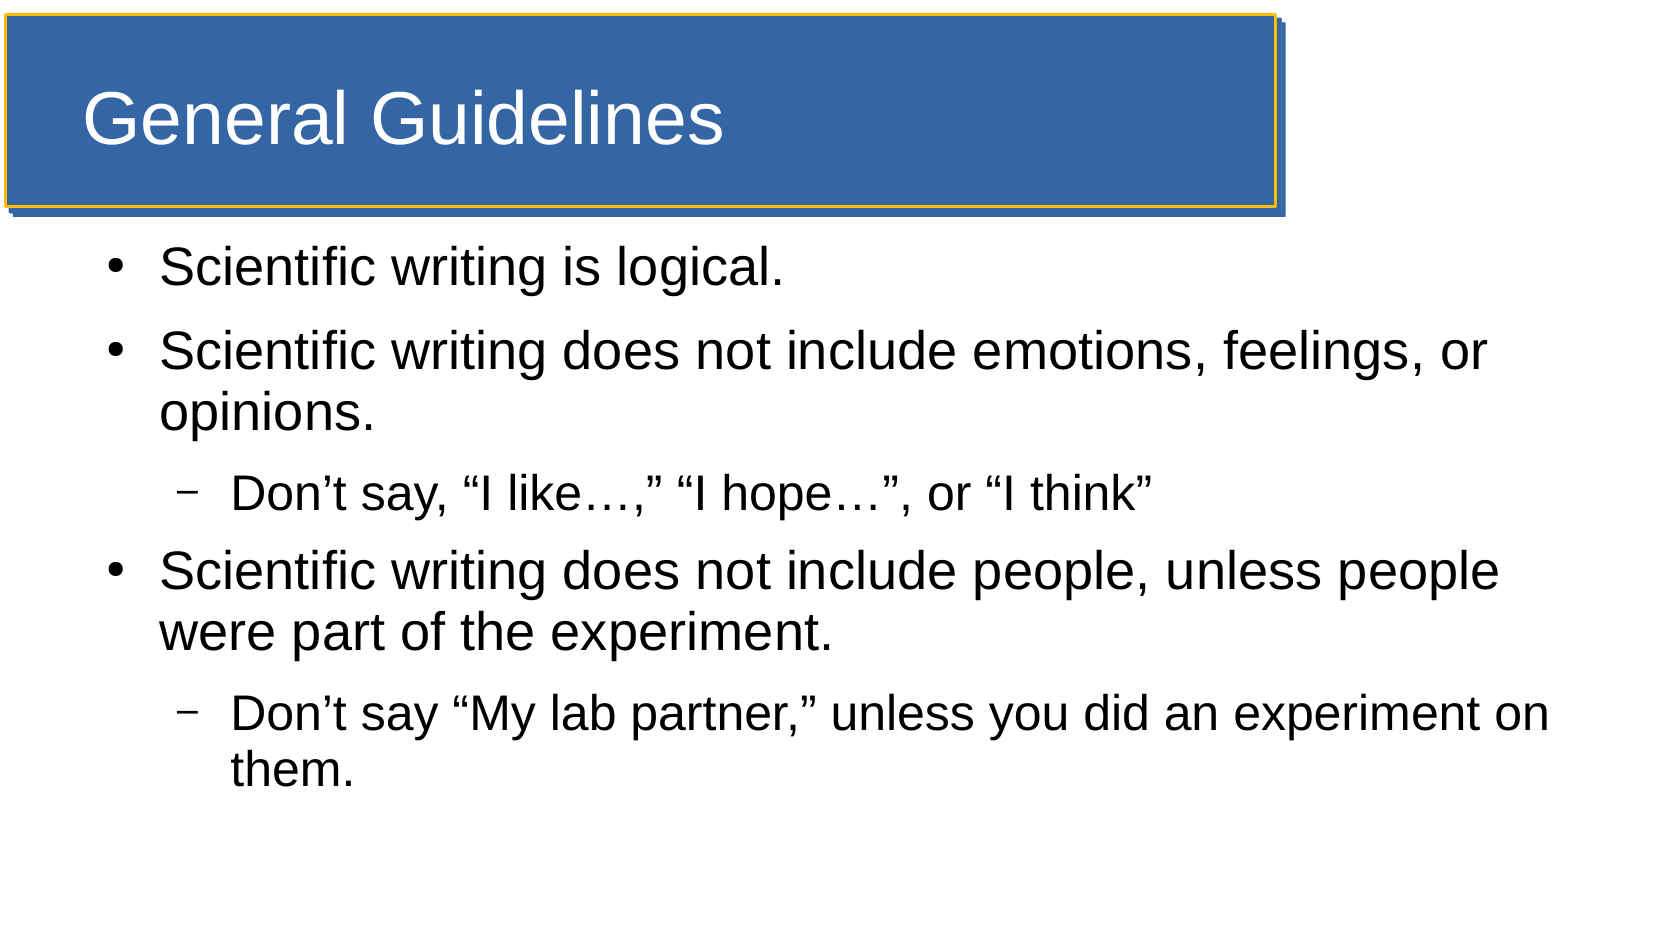

# General Guidelines
Scientific writing is logical.
Scientific writing does not include emotions, feelings, or opinions.
Don’t say, “I like…,” “I hope…”, or “I think”
Scientific writing does not include people, unless people were part of the experiment.
Don’t say “My lab partner,” unless you did an experiment on them.